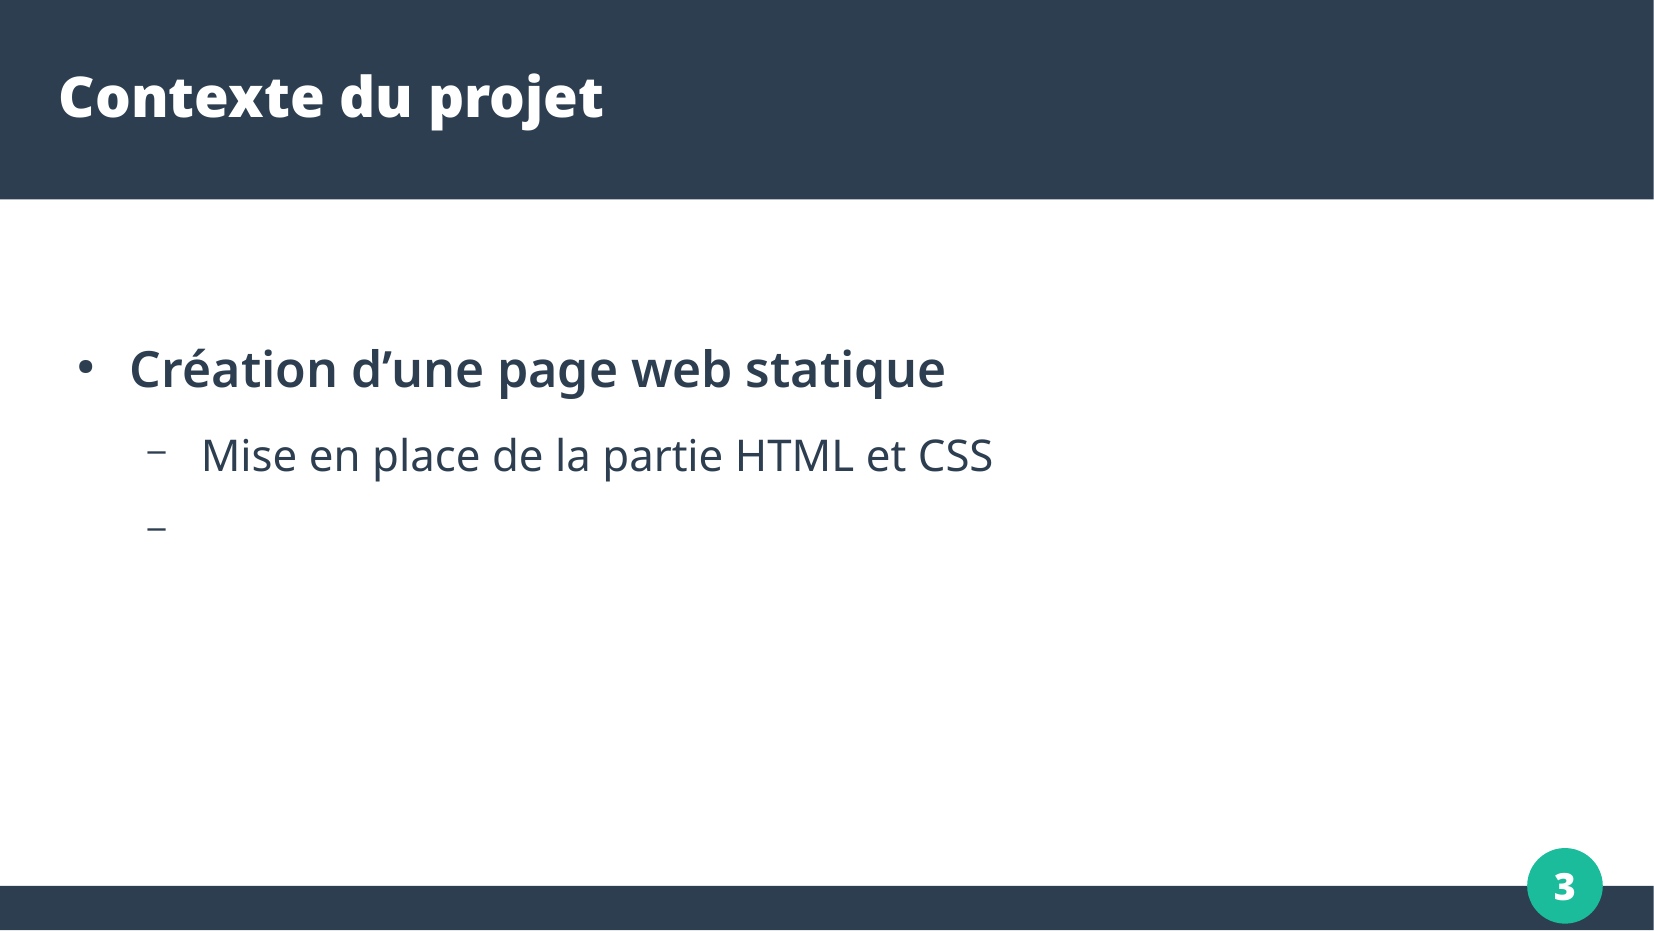

# Contexte du projet
Création d’une page web statique
Mise en place de la partie HTML et CSS